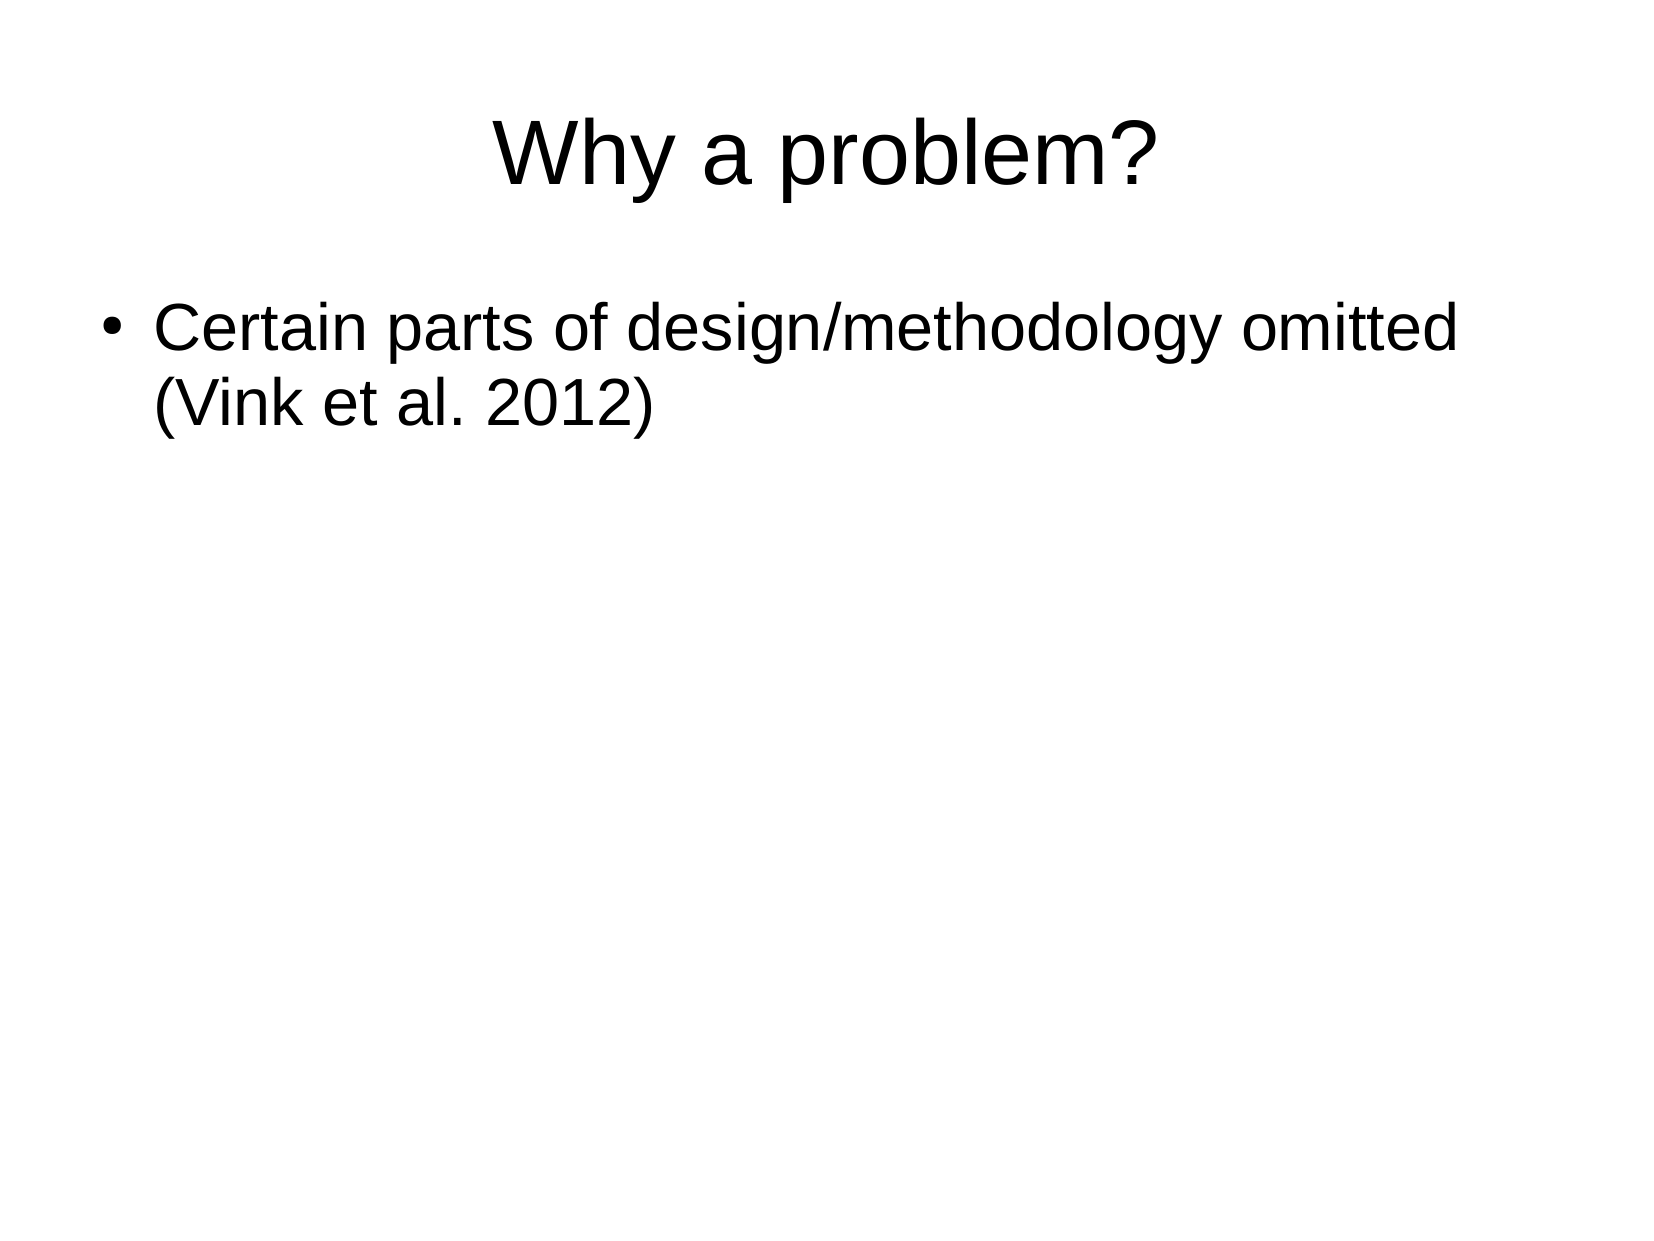

# Why a problem?
Certain parts of design/methodology omitted (Vink et al. 2012)